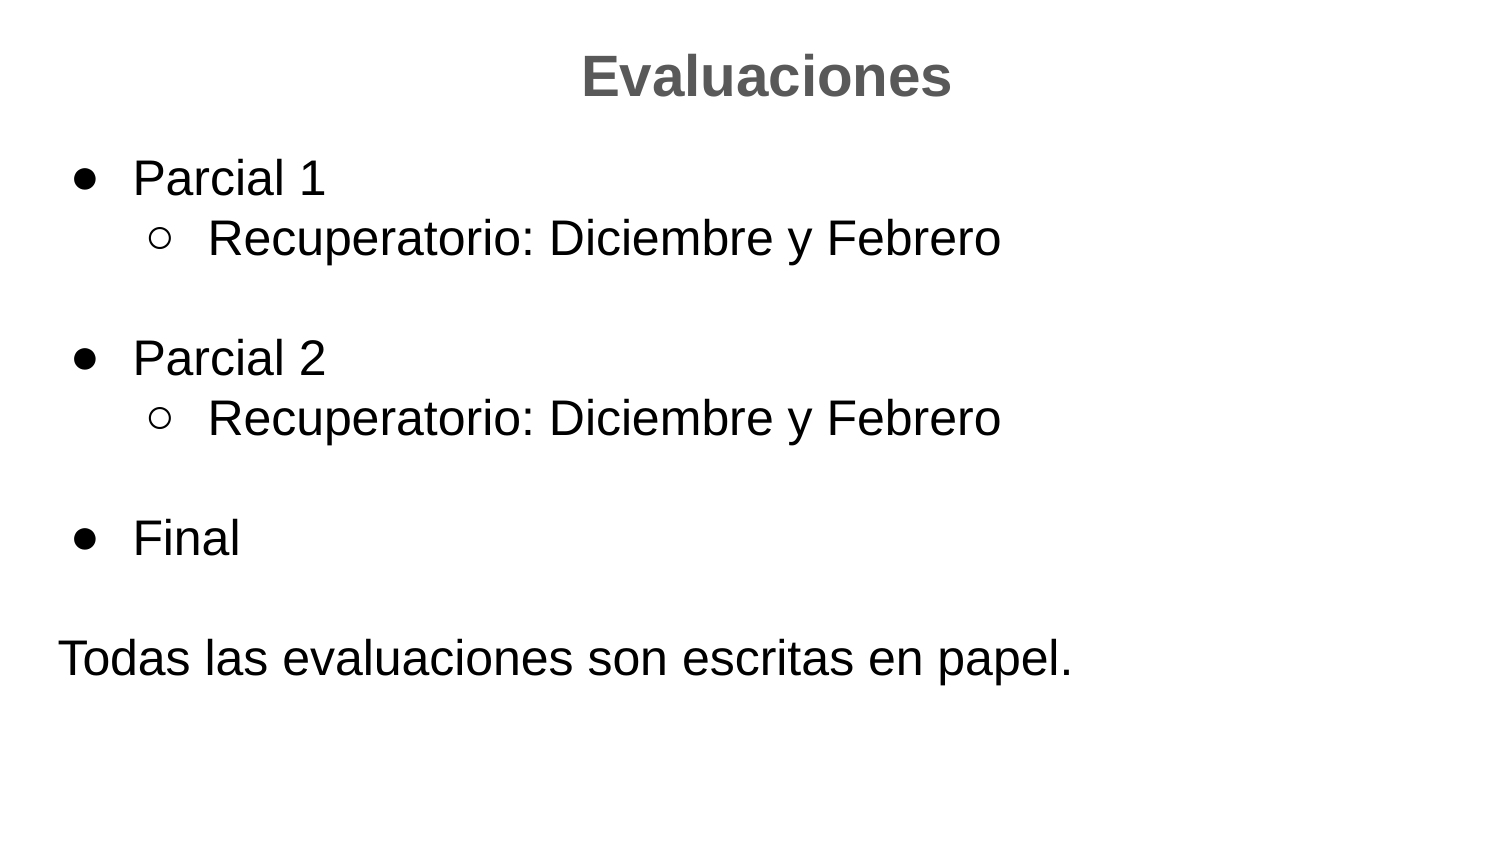

# Evaluaciones
Parcial 1
Recuperatorio: Diciembre y Febrero
Parcial 2
Recuperatorio: Diciembre y Febrero
Final
Todas las evaluaciones son escritas en papel.